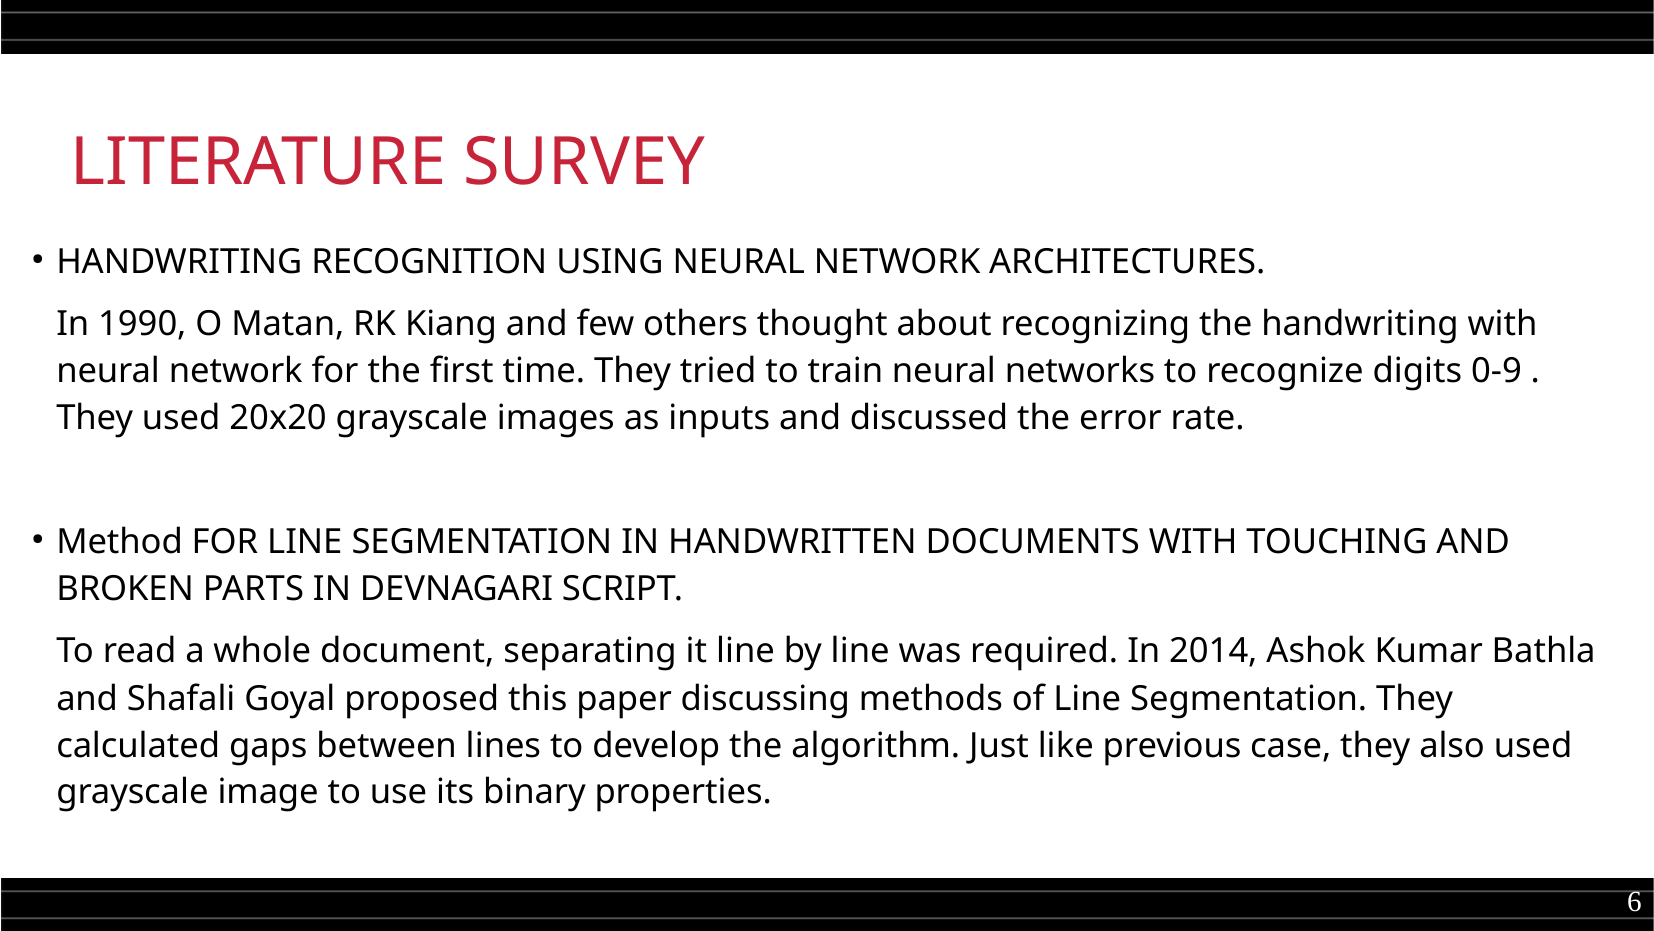

# LITERATURE SURVEY
HANDWRITING RECOGNITION USING NEURAL NETWORK ARCHITECTURES.
In 1990, O Matan, RK Kiang and few others thought about recognizing the handwriting with neural network for the first time. They tried to train neural networks to recognize digits 0-9 . They used 20x20 grayscale images as inputs and discussed the error rate.
Method FOR LINE SEGMENTATION IN HANDWRITTEN DOCUMENTS WITH TOUCHING AND BROKEN PARTS IN DEVNAGARI SCRIPT.
To read a whole document, separating it line by line was required. In 2014, Ashok Kumar Bathla and Shafali Goyal proposed this paper discussing methods of Line Segmentation. They calculated gaps between lines to develop the algorithm. Just like previous case, they also used grayscale image to use its binary properties.